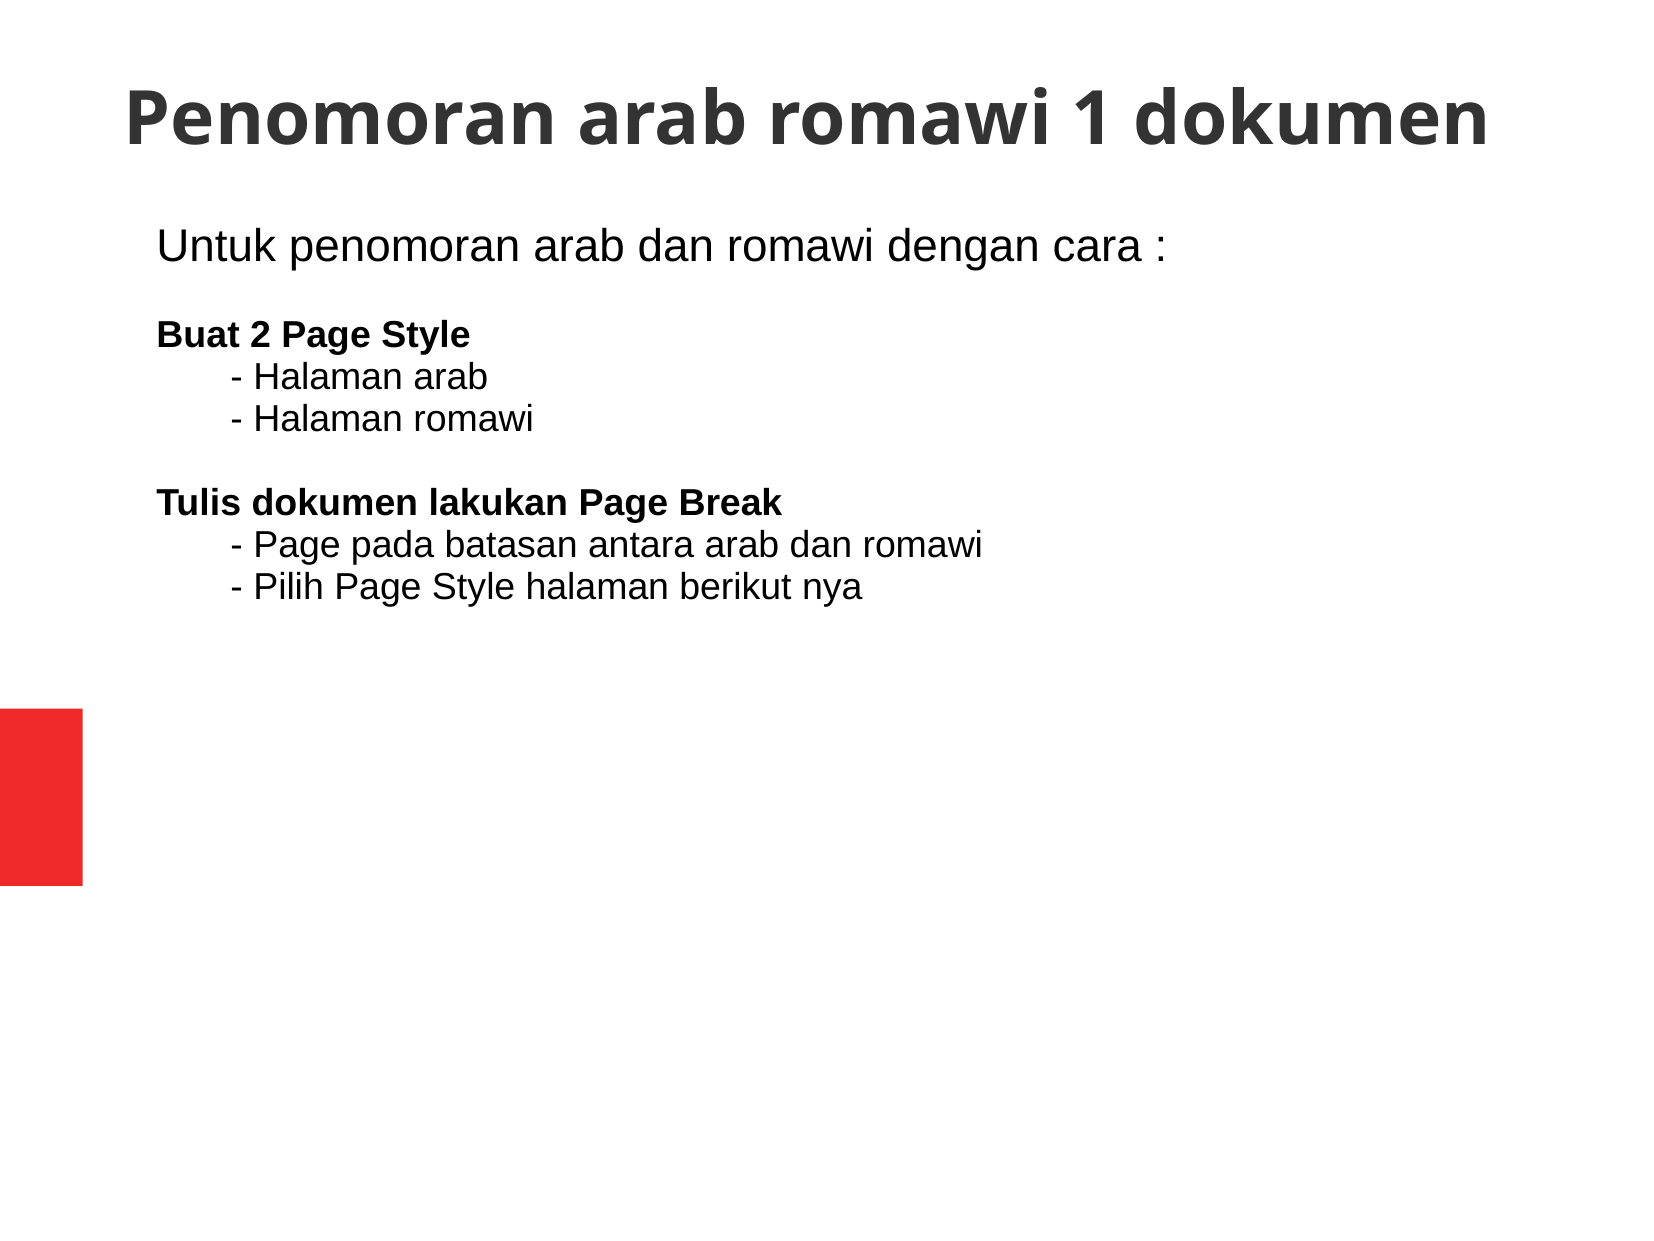

# Penomoran arab romawi 1 dokumen
Untuk penomoran arab dan romawi dengan cara :
Buat 2 Page Style
	- Halaman arab
	- Halaman romawi
Tulis dokumen lakukan Page Break
	- Page pada batasan antara arab dan romawi
	- Pilih Page Style halaman berikut nya